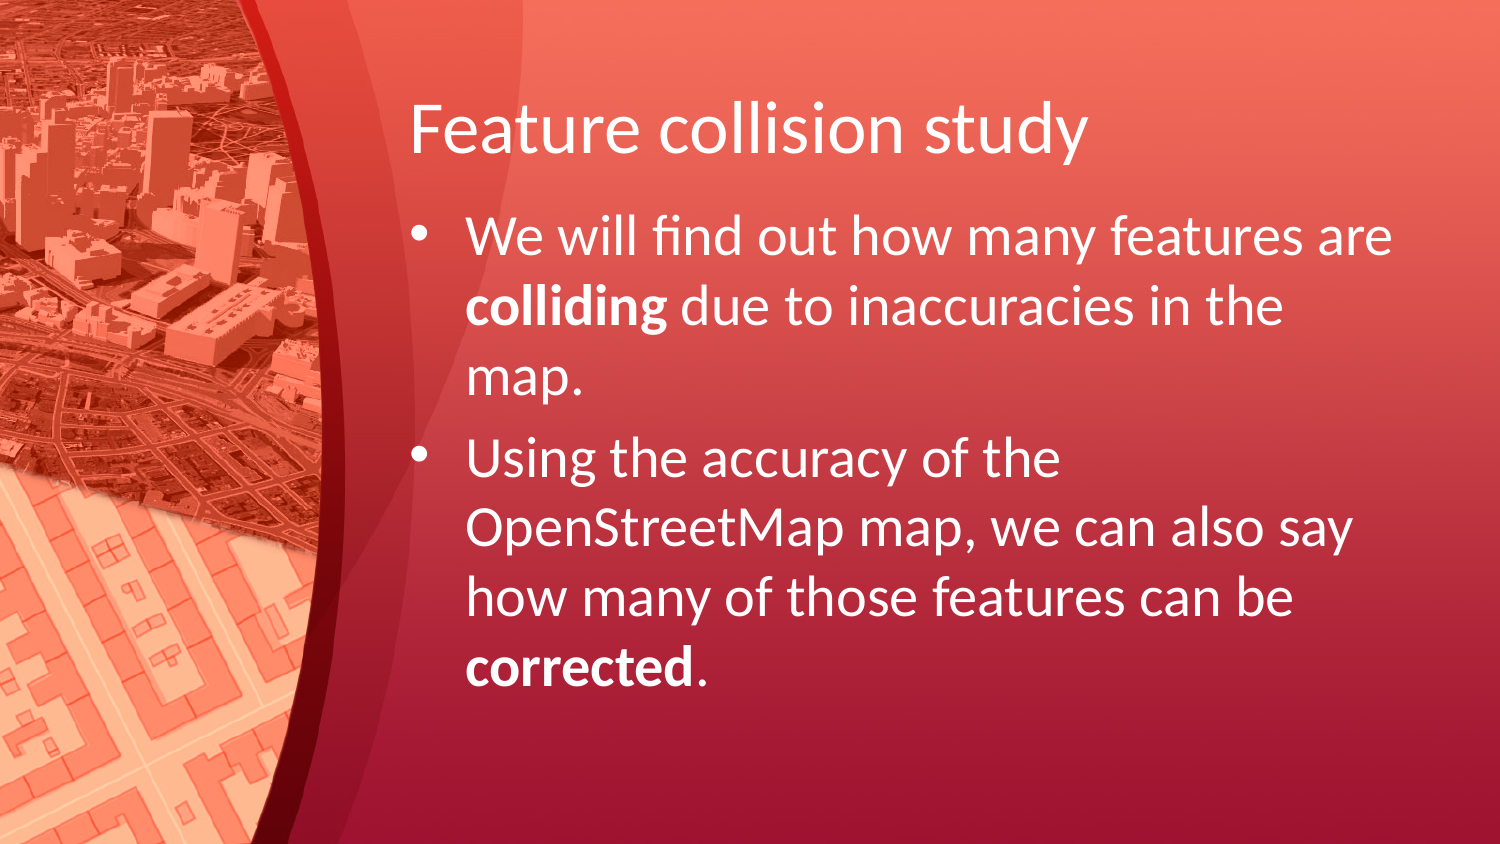

# Feature collision study
We will find out how many features are colliding due to inaccuracies in the map.
Using the accuracy of the OpenStreetMap map, we can also say how many of those features can be corrected.